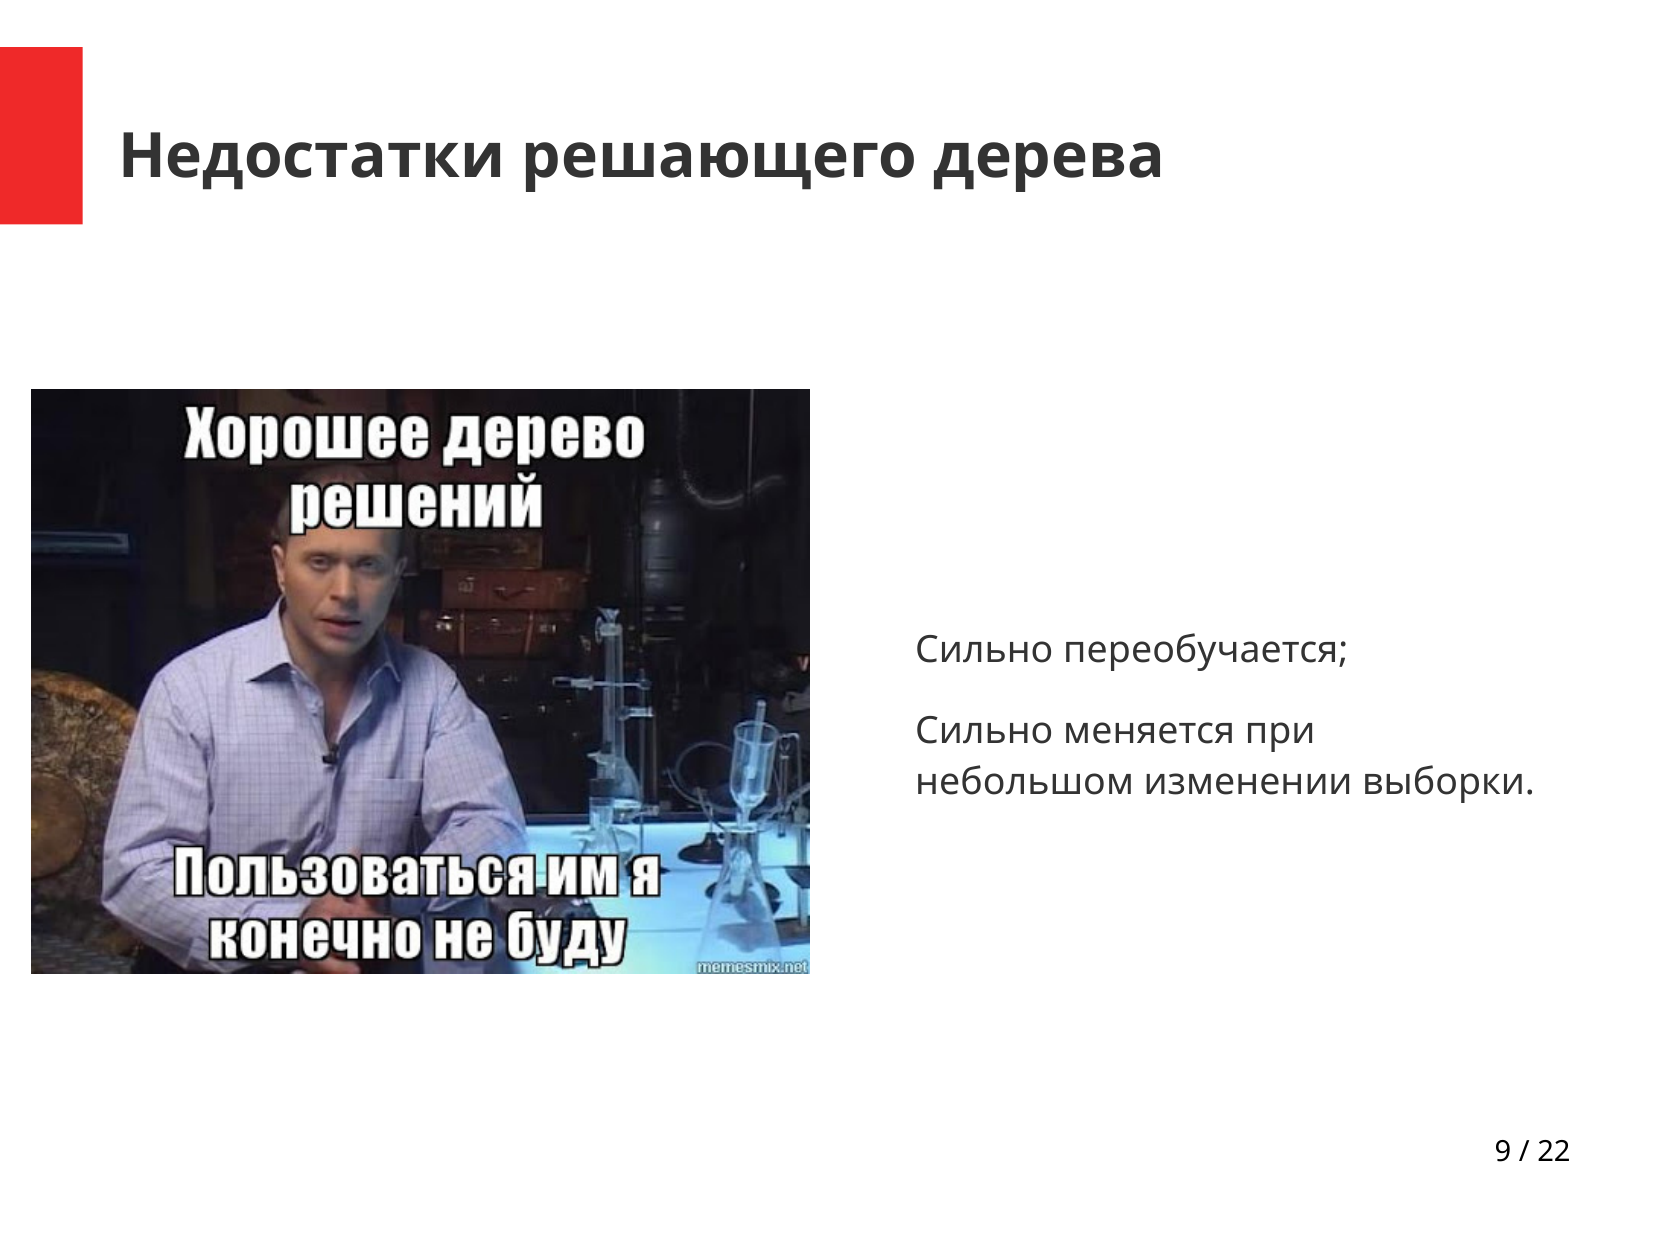

# Недостатки решающего дерева
Сильно переобучается;
Сильно меняется при небольшом изменении выборки.
9